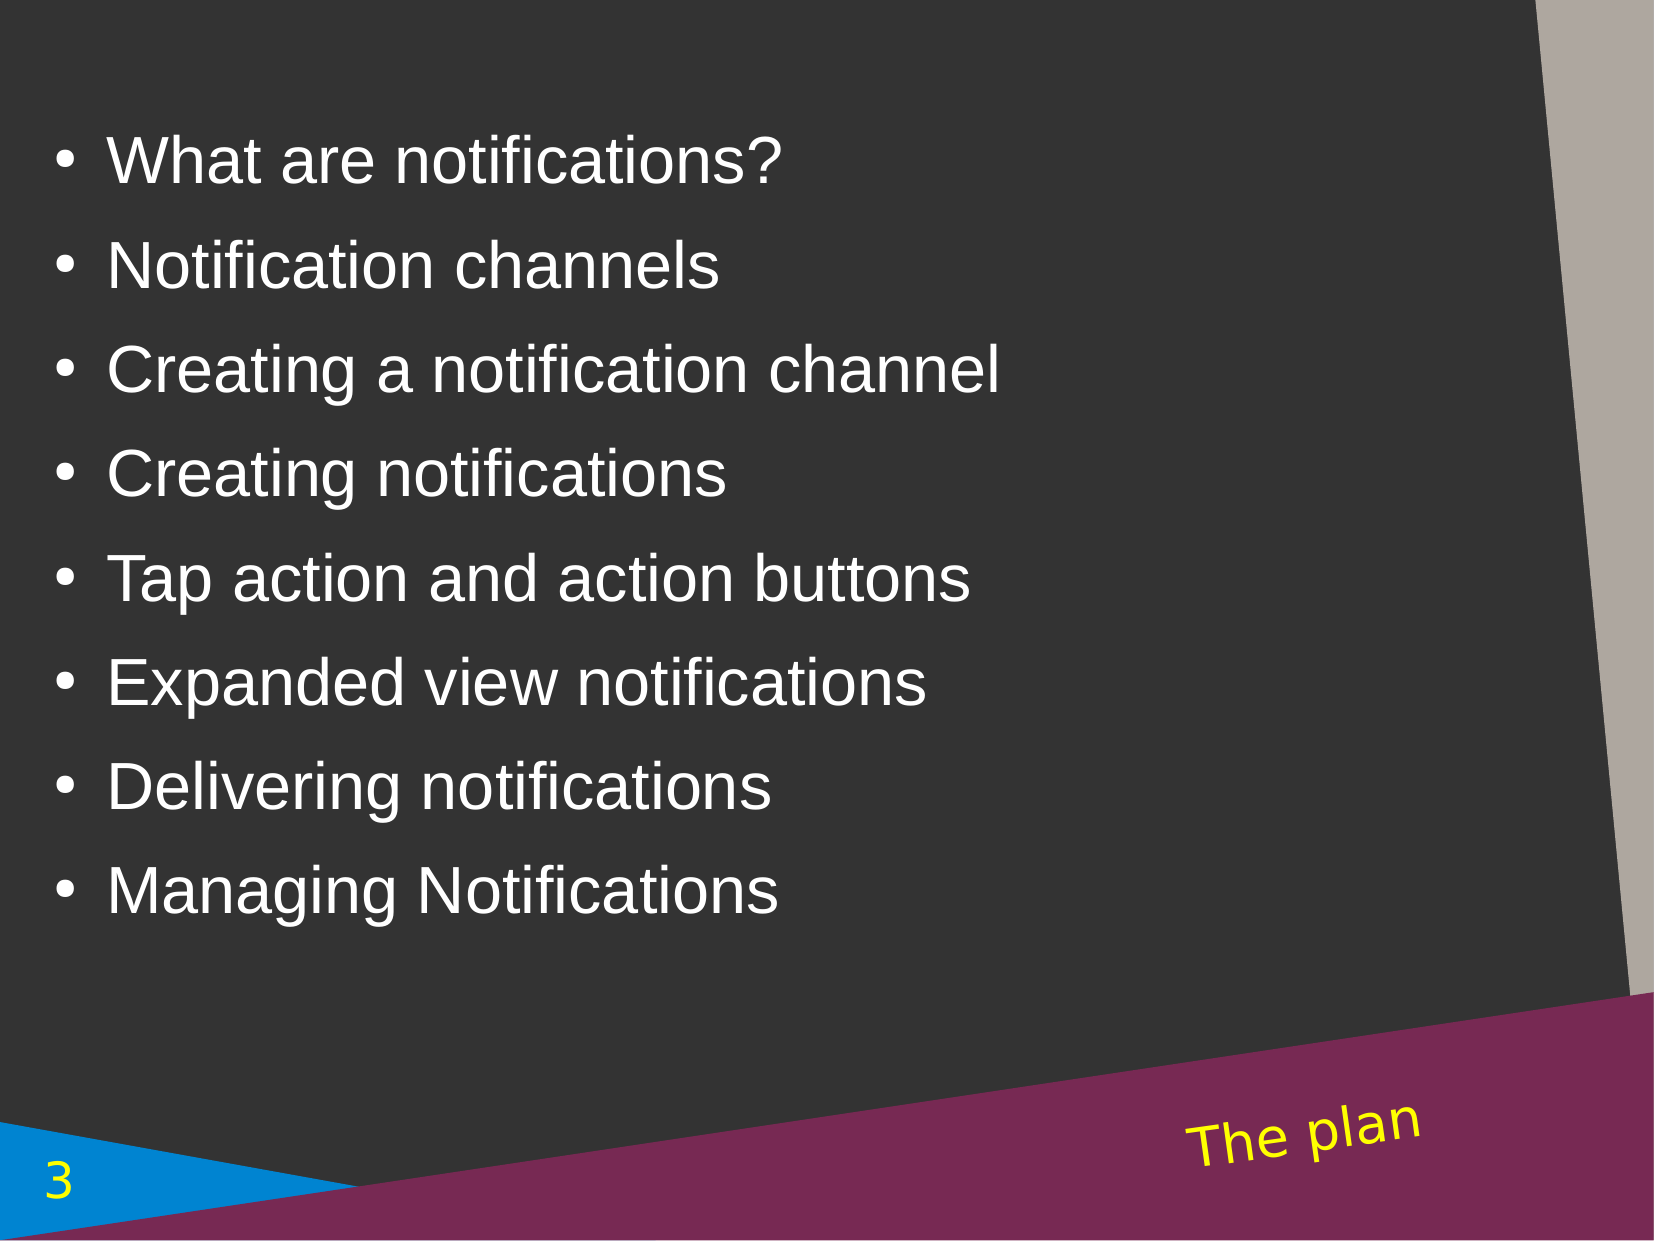

What are notifications?
Notification channels
Creating a notification channel
Creating notifications
Tap action and action buttons
Expanded view notifications
Delivering notifications
Managing Notifications
# The plan
3